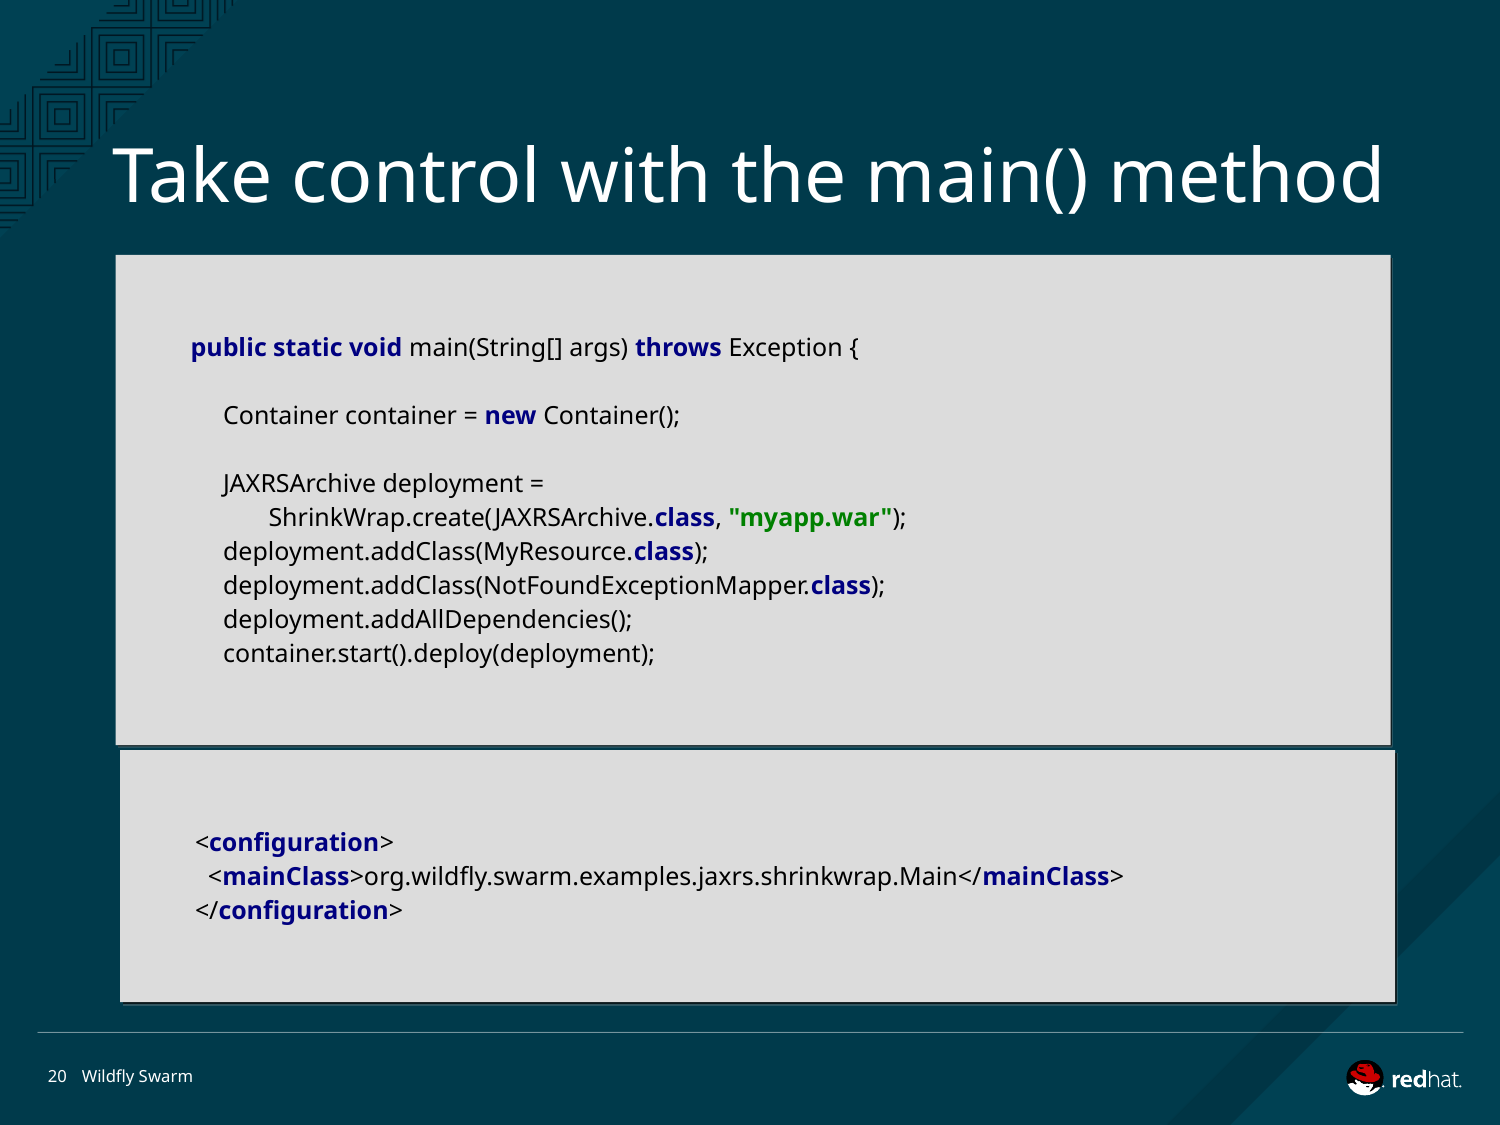

# Take control with the main() method
public static void main(String[] args) throws Exception {
 Container container = new Container();
 JAXRSArchive deployment =
 ShrinkWrap.create(JAXRSArchive.class, "myapp.war");
 deployment.addClass(MyResource.class);
 deployment.addClass(NotFoundExceptionMapper.class);
 deployment.addAllDependencies();
 container.start().deploy(deployment);
<configuration>
 <mainClass>org.wildfly.swarm.examples.jaxrs.shrinkwrap.Main</mainClass>
</configuration>
20
Wildfly Swarm